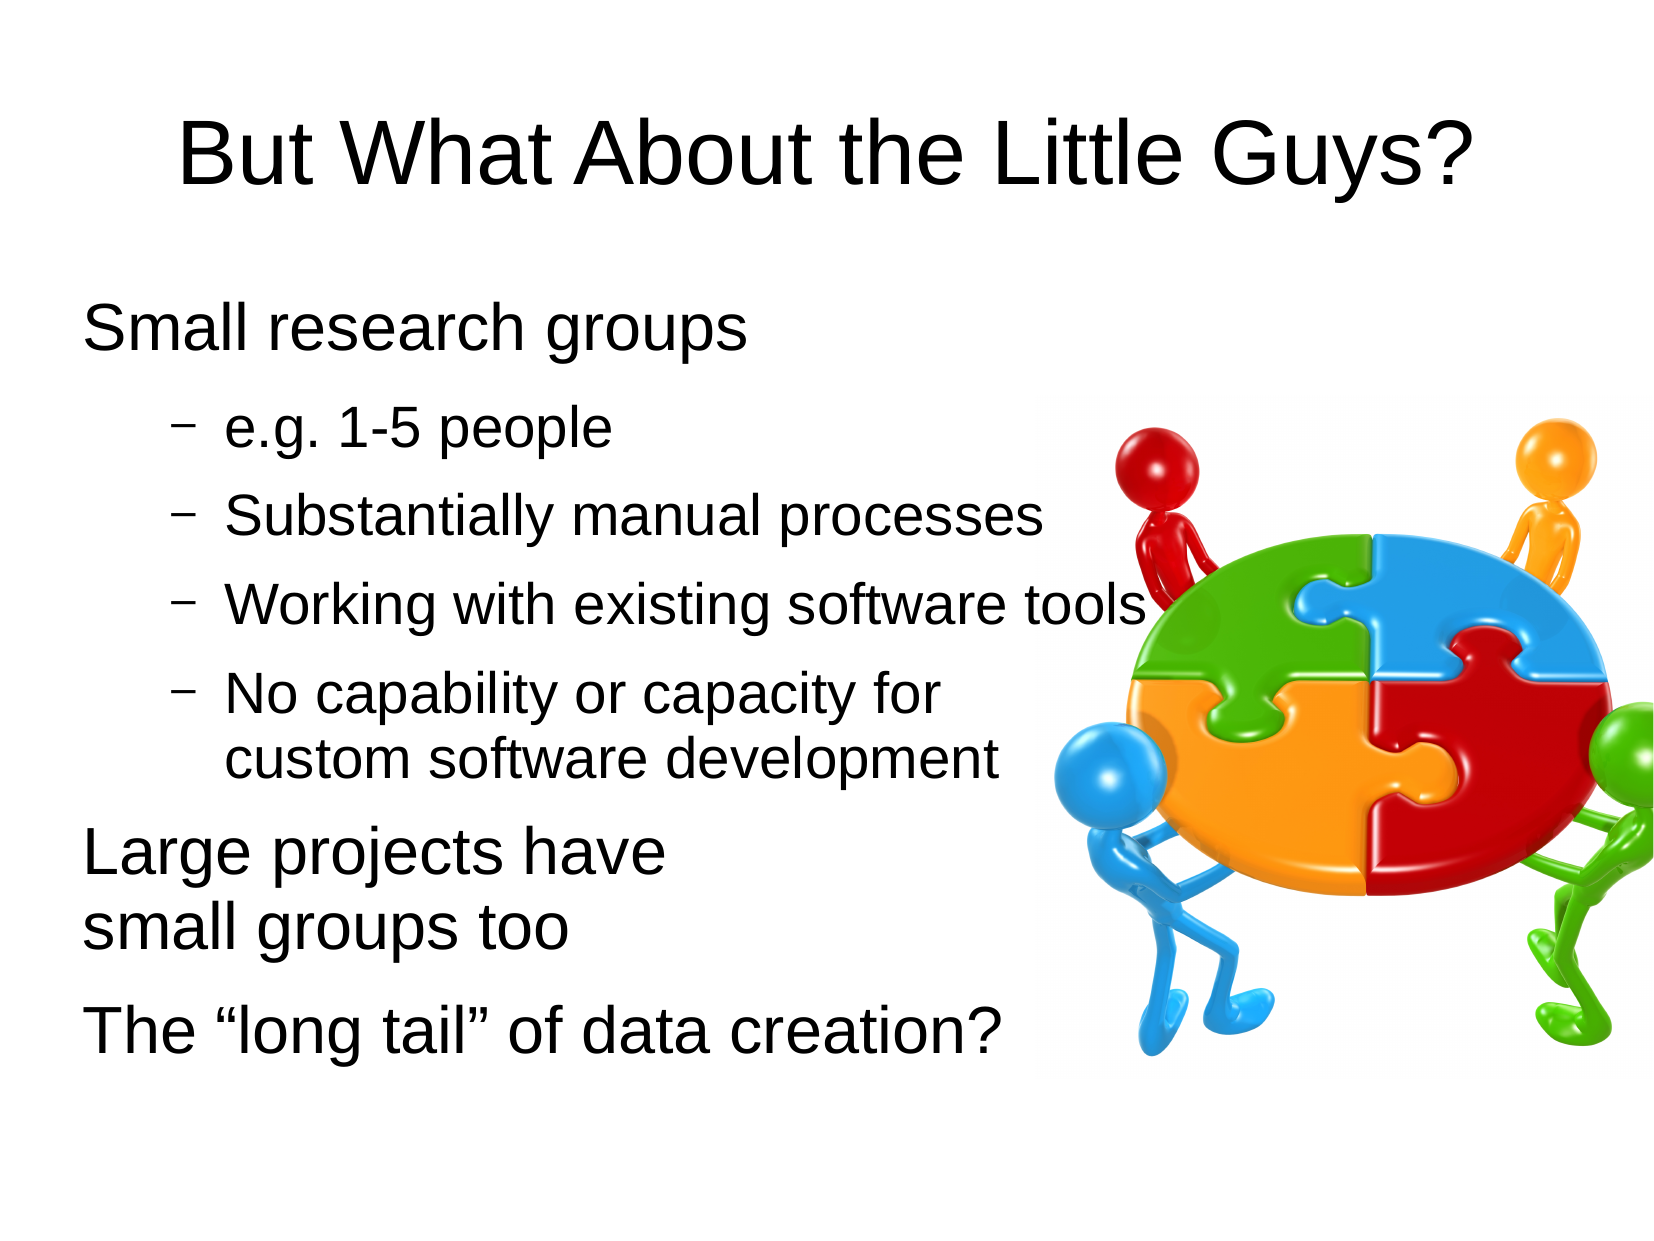

# But What About the Little Guys?
Small research groups
e.g. 1-5 people
Substantially manual processes
Working with existing software tools
No capability or capacity for
custom software development
Large projects have
small groups too
The “long tail” of data creation?